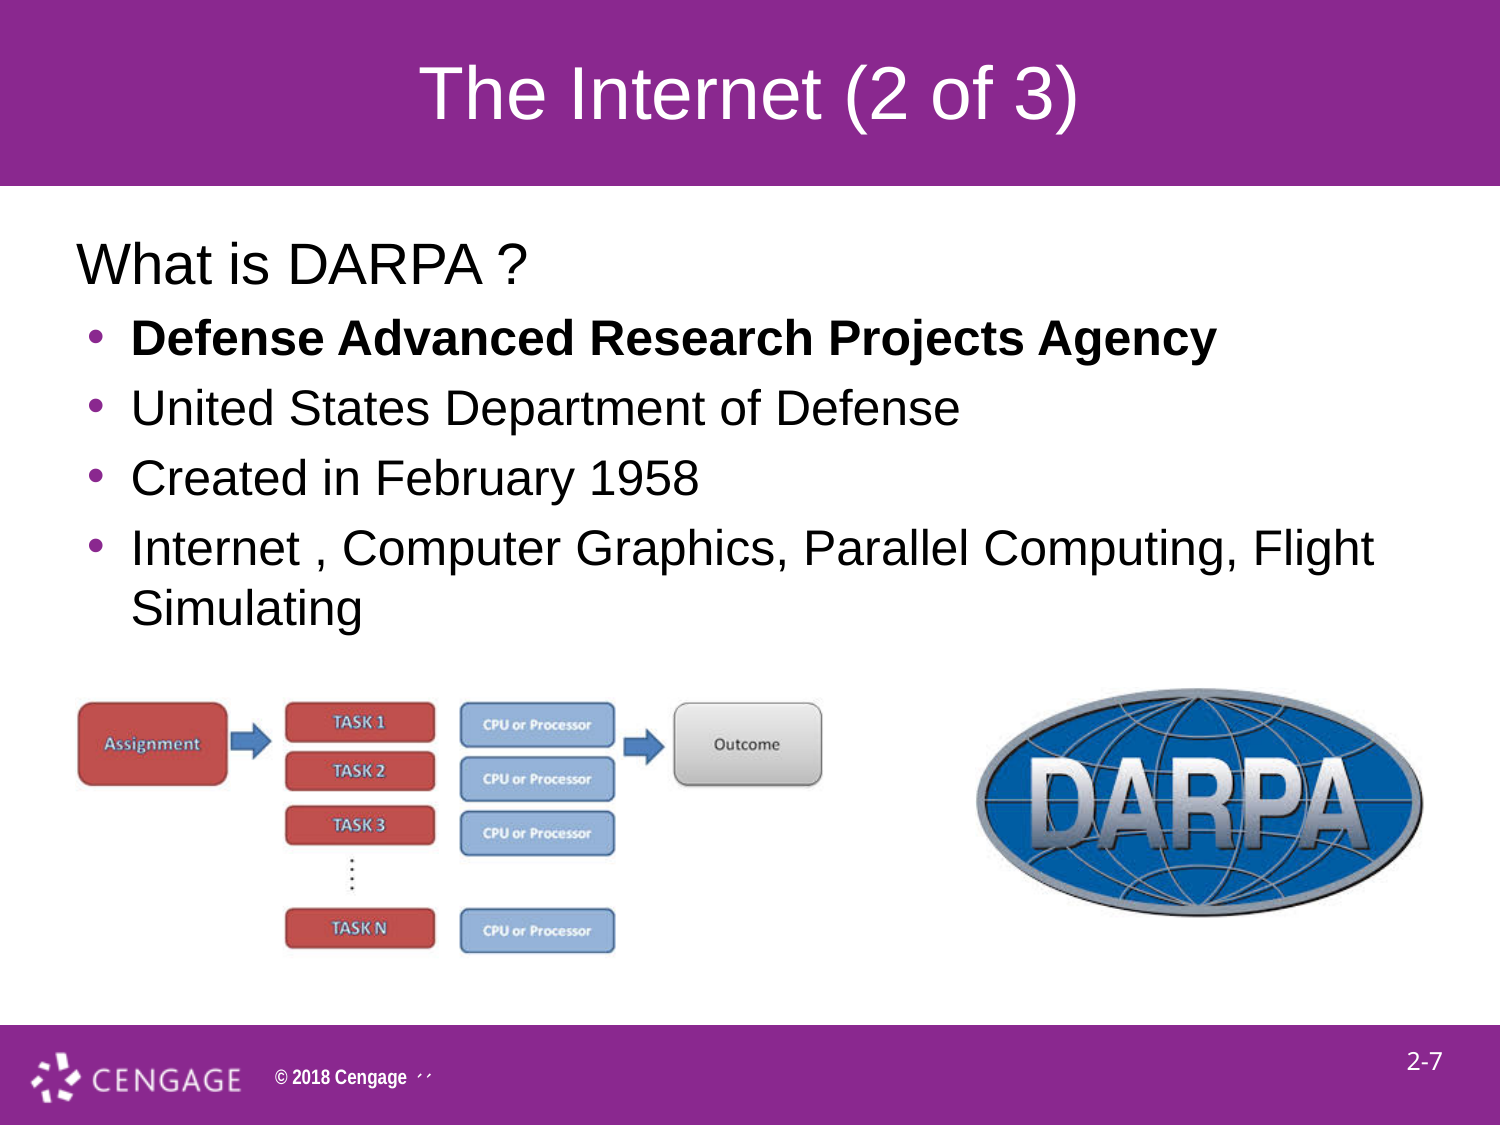

# The Internet (2 of 3)
 What is DARPA ?
Defense Advanced Research Projects Agency
United States Department of Defense
Created in February 1958
Internet , Computer Graphics, Parallel Computing, Flight Simulating